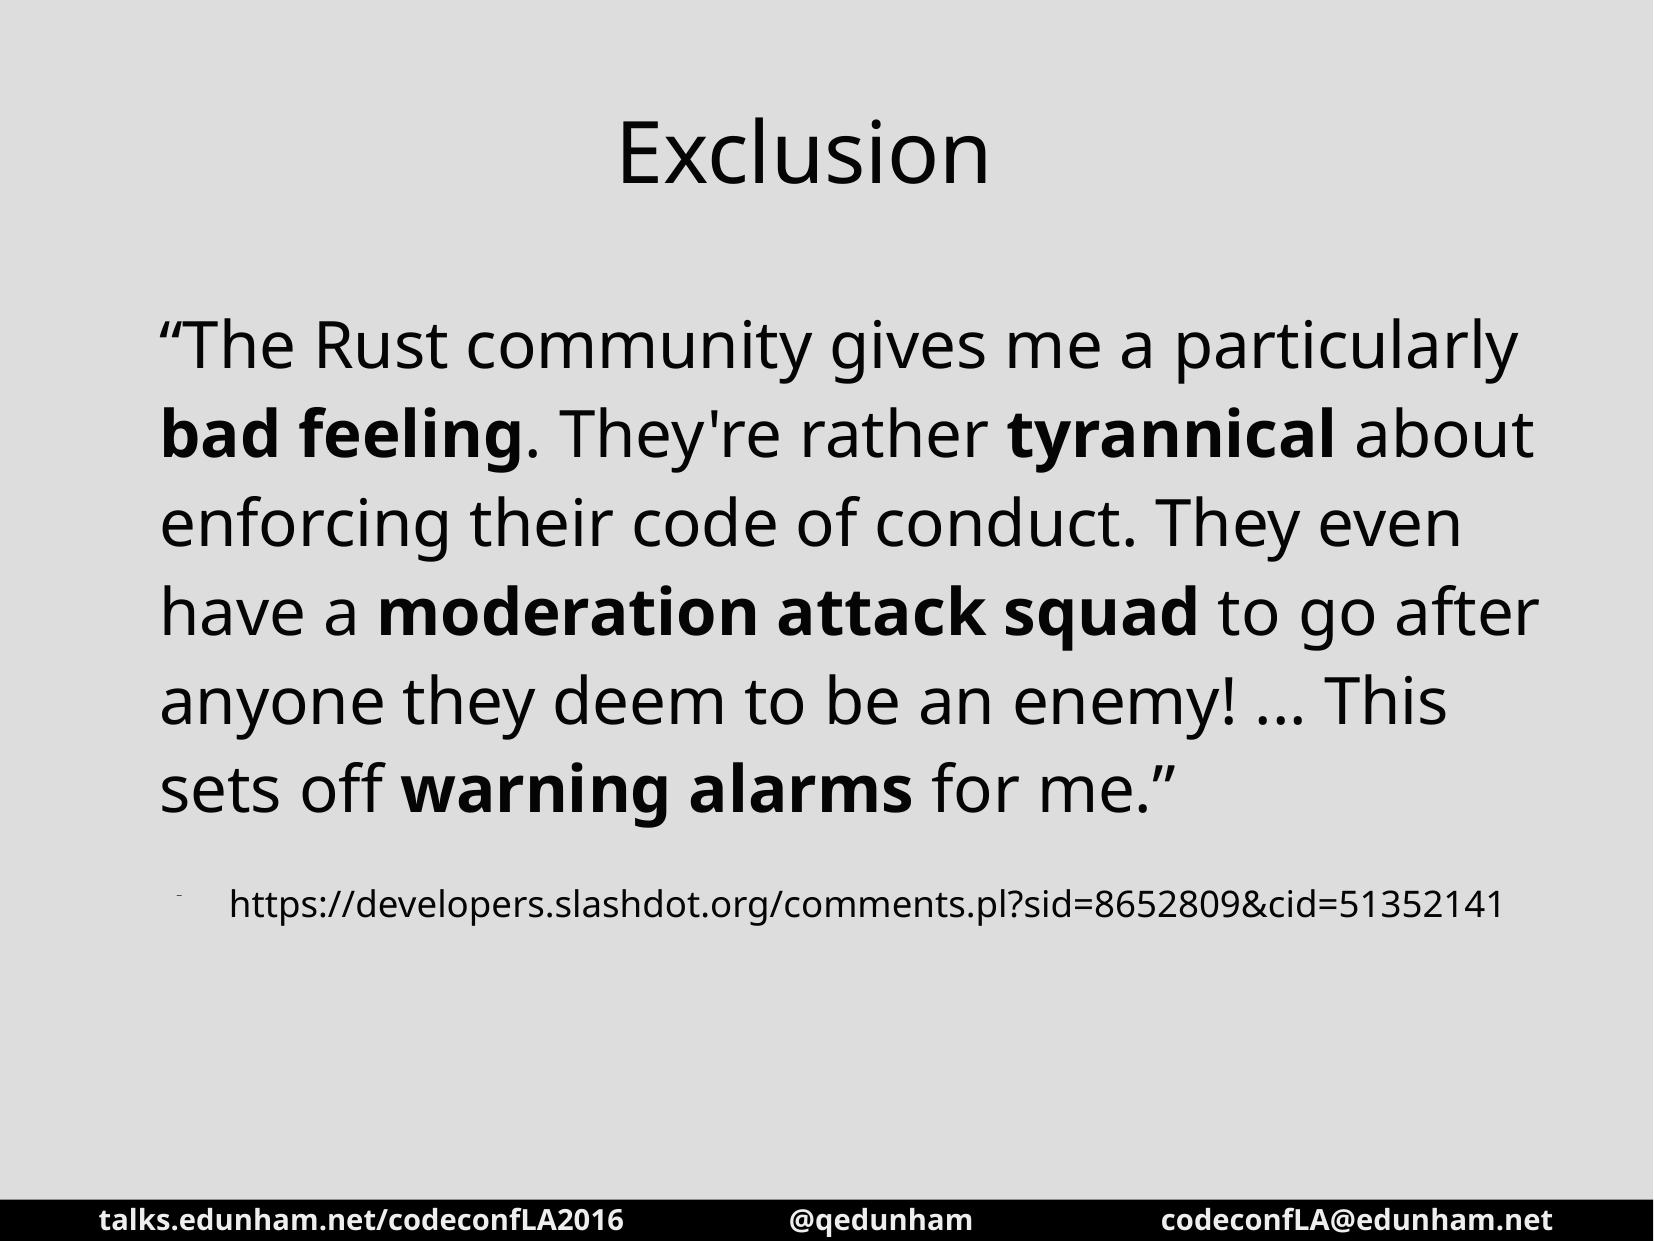

# Exclusion
“The Rust community gives me a particularly bad feeling. They're rather tyrannical about enforcing their code of conduct. They even have a moderation attack squad to go after anyone they deem to be an enemy! ... This sets off warning alarms for me.”
https://developers.slashdot.org/comments.pl?sid=8652809&cid=51352141